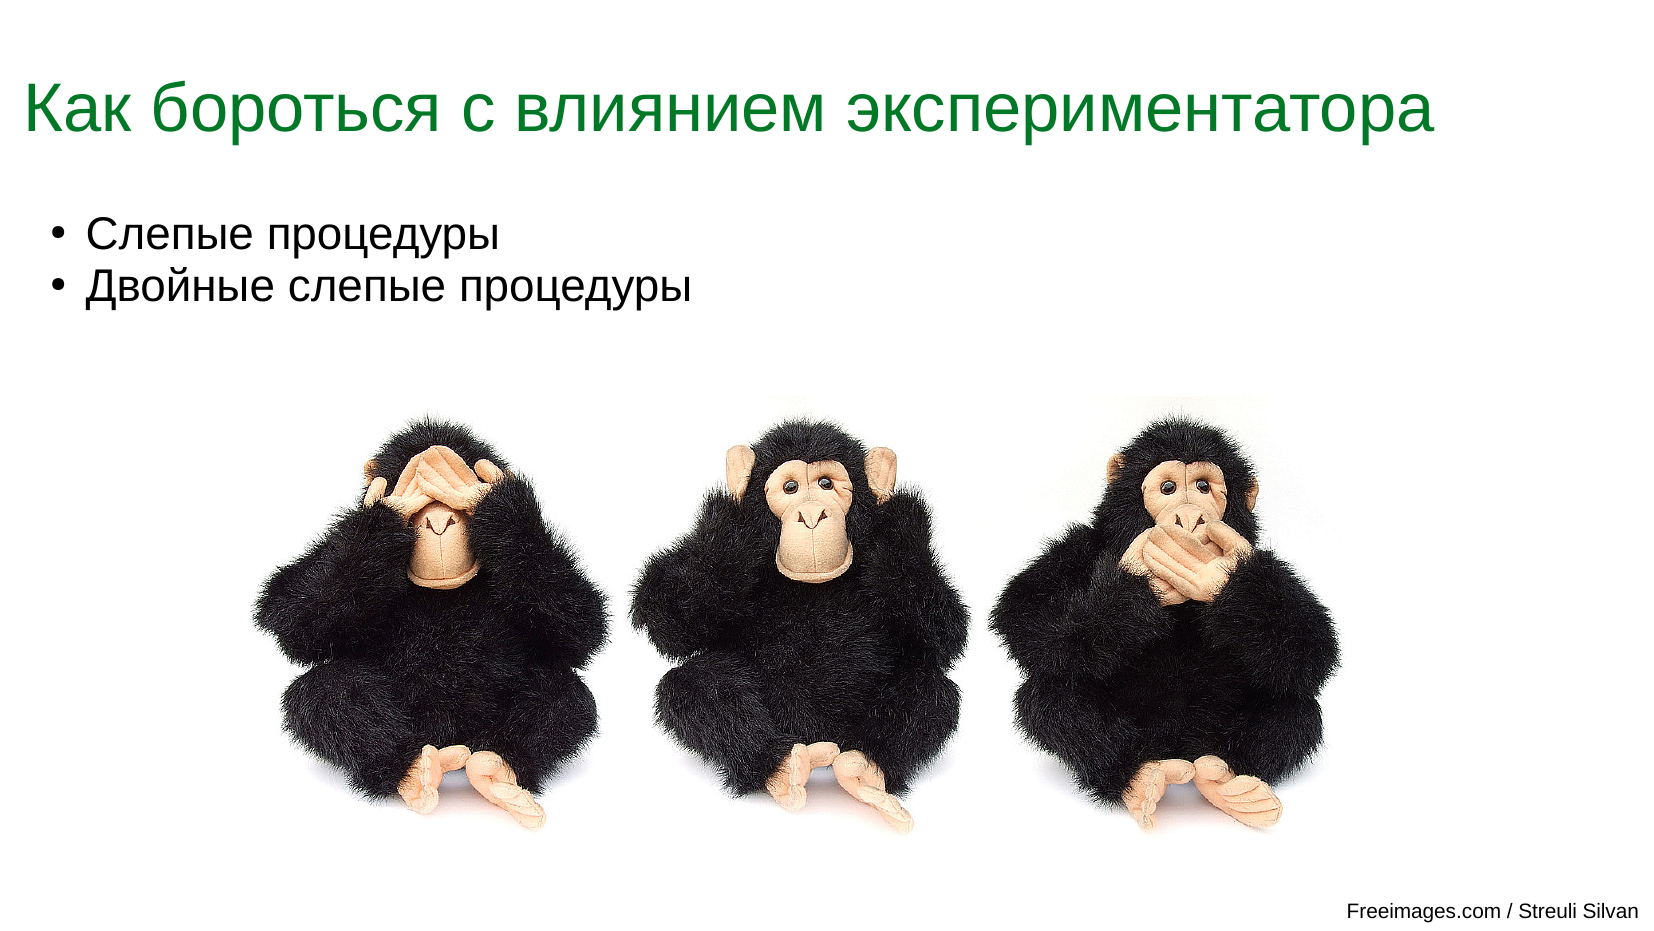

# Как бороться с влиянием экспериментатора
Слепые процедуры
Двойные слепые процедуры
Freeimages.com / Streuli Silvan